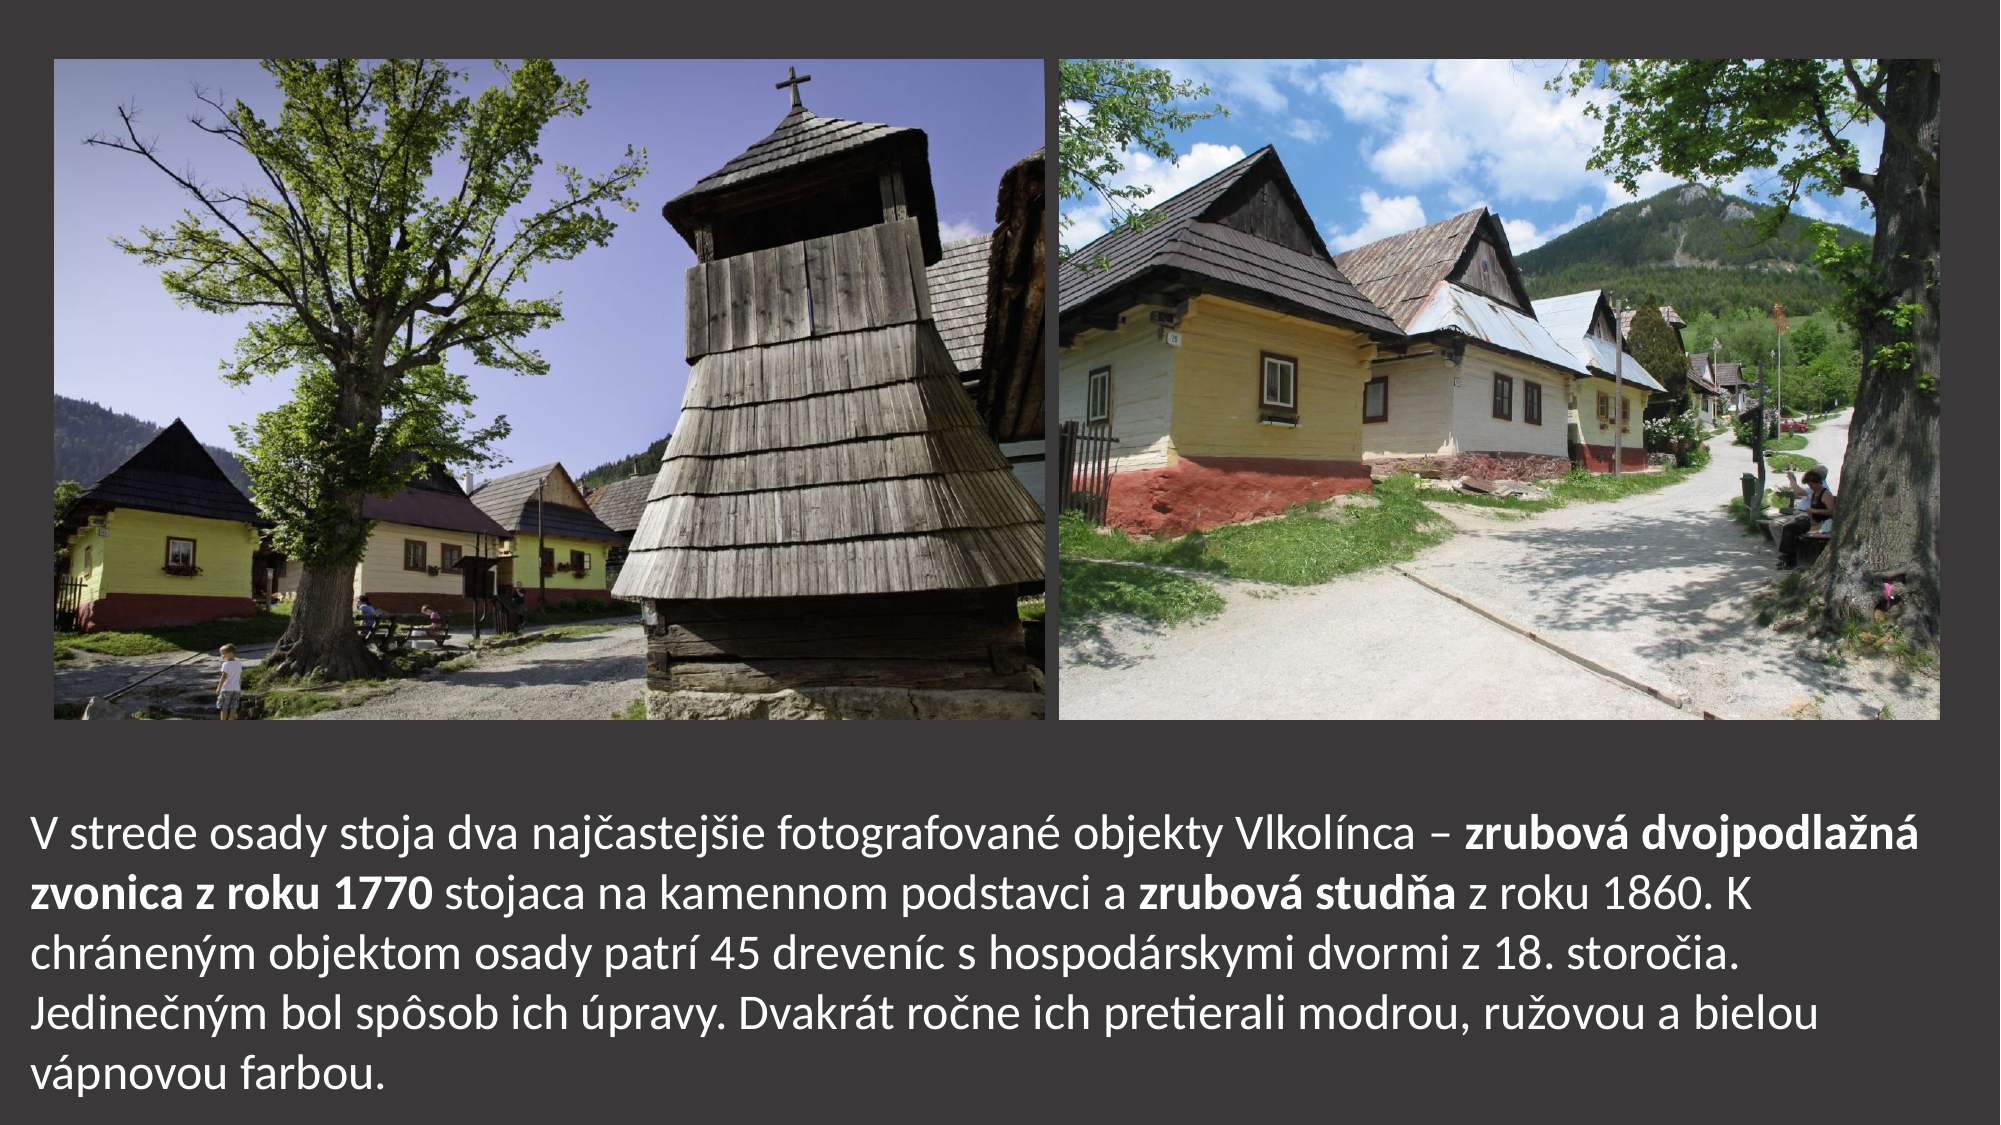

V strede osady stoja dva najčastejšie fotografované objekty Vlkolínca – zrubová dvojpodlažná zvonica z roku 1770 stojaca na kamennom podstavci a zrubová studňa z roku 1860. K chráneným objektom osady patrí 45 dreveníc s hospodárskymi dvormi z 18. storočia. Jedinečným bol spôsob ich úpravy. Dvakrát ročne ich pretierali modrou, ružovou a bielou vápnovou farbou.